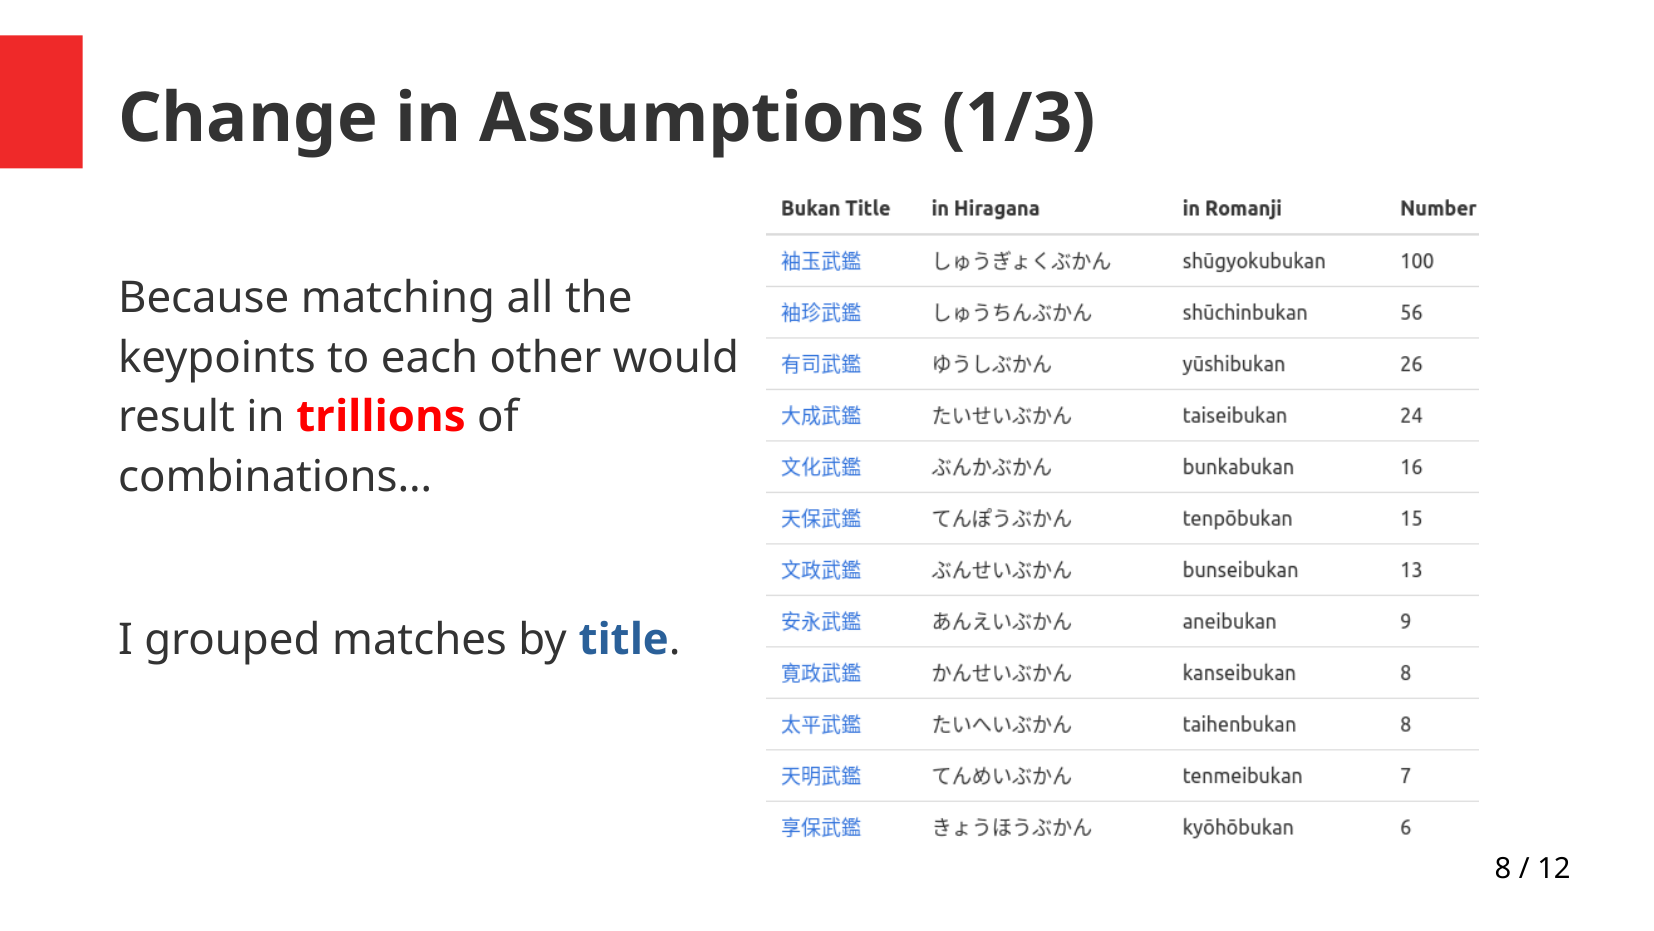

# Change in Assumptions (1/3)
Because matching all the keypoints to each other would result in trillions of combinations…
I grouped matches by title.
8